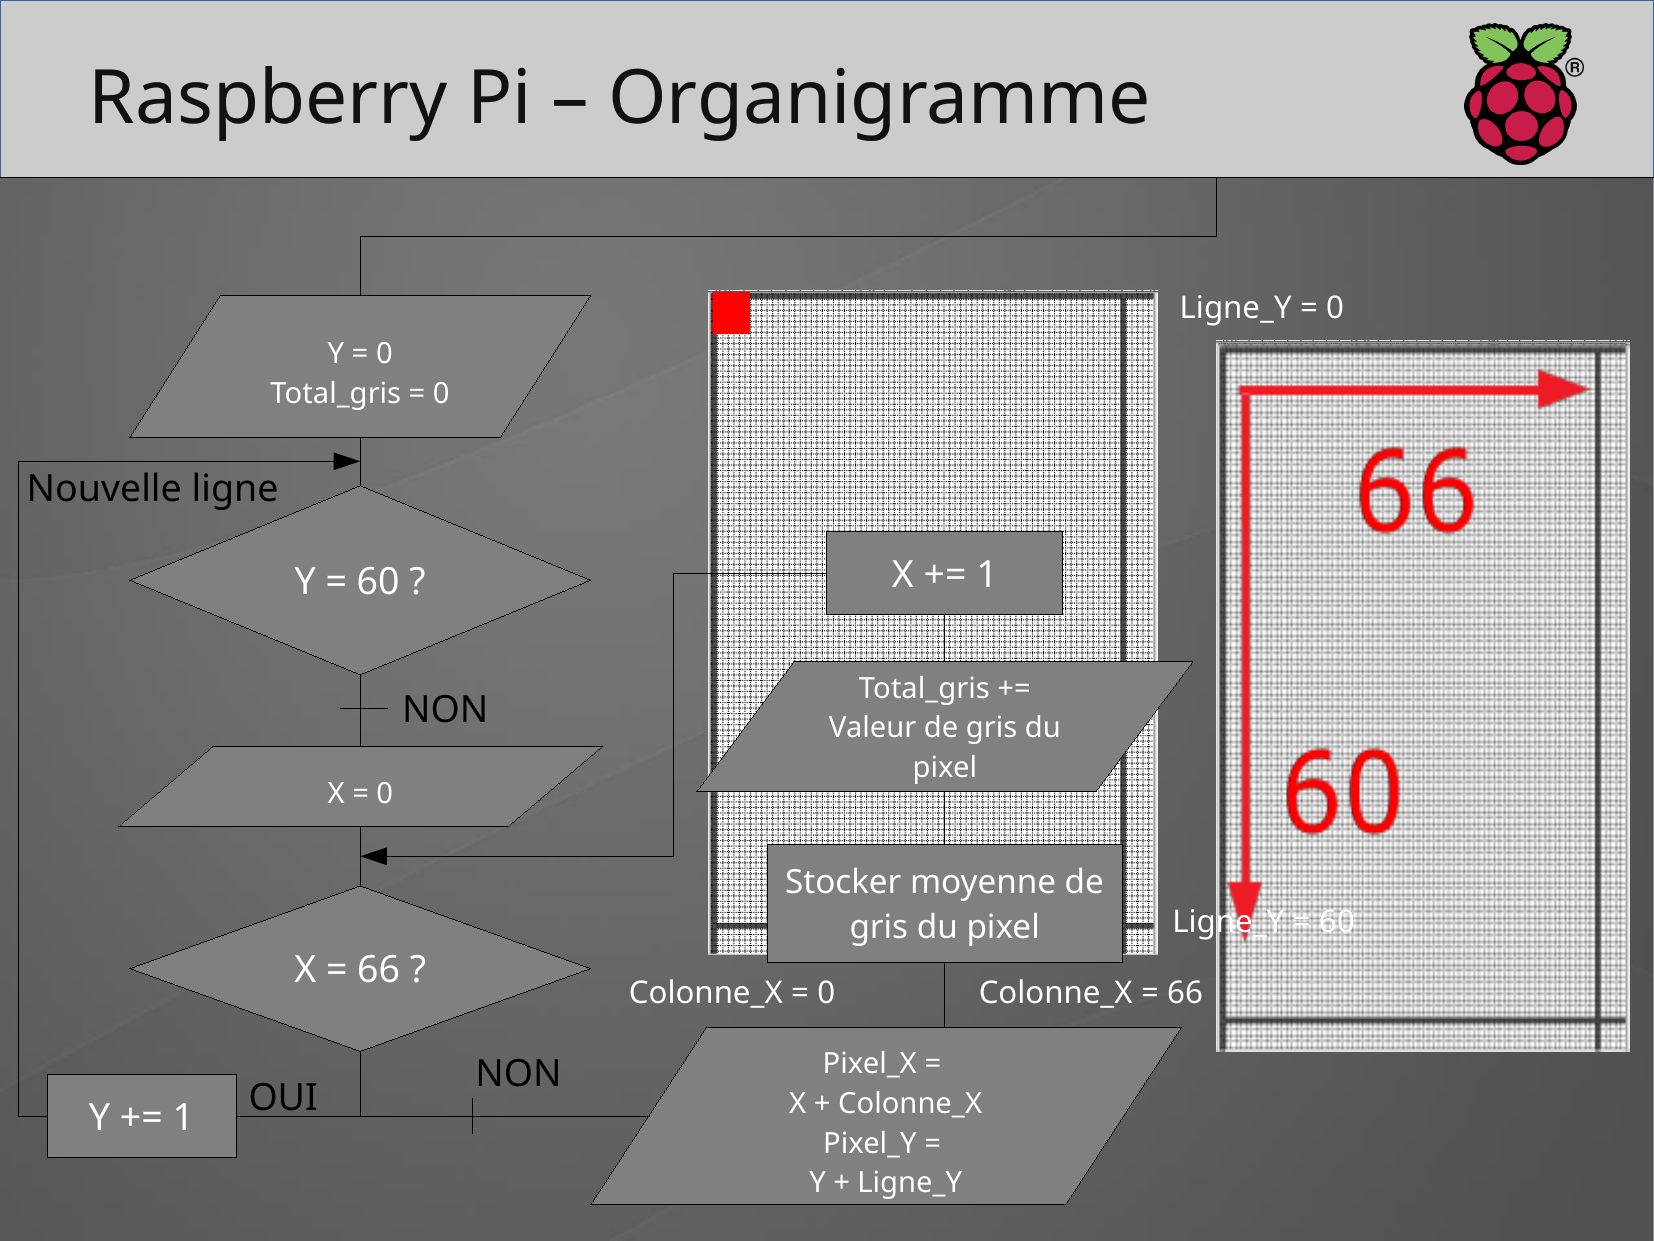

Raspberry Pi – Organigramme
Ligne_Y = 0
Y = 0
Total_gris = 0
Nouvelle ligne
Y = 60 ?
X += 1
Total_gris +=
Valeur de gris du pixel
NON
X = 0
Stocker moyenne de gris du pixel
X = 66 ?
Ligne_Y = 60
Colonne_X = 0
Colonne_X = 66
Pixel_X =
X + Colonne_X
Pixel_Y =
Y + Ligne_Y
NON
OUI
Y += 1